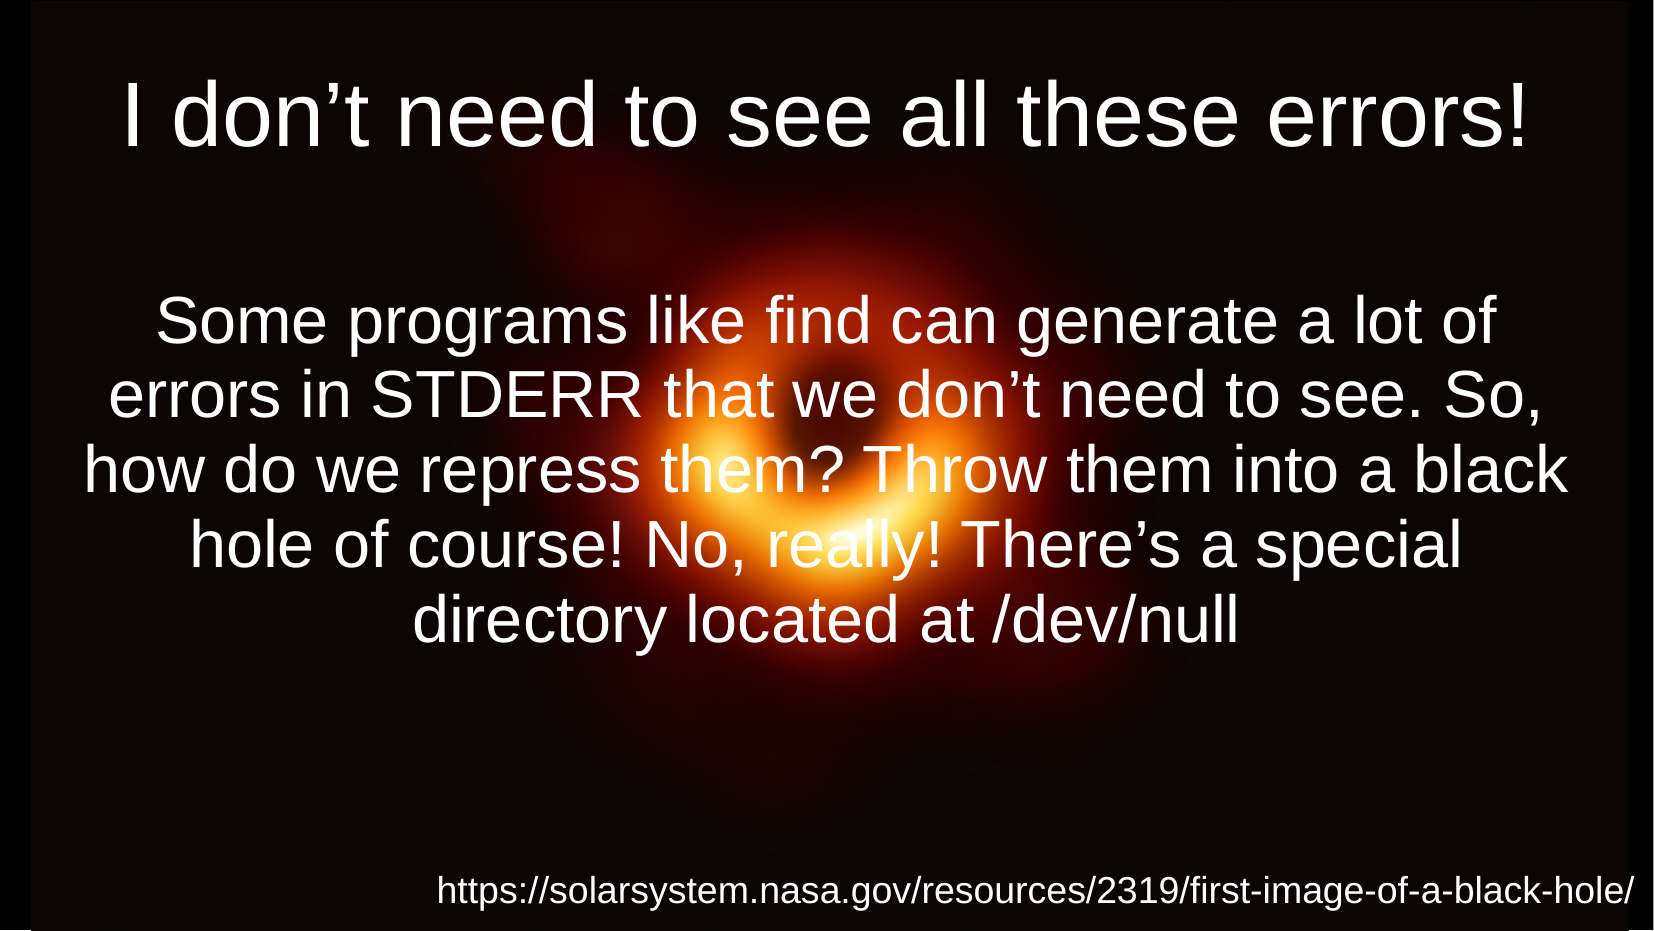

# I don’t need to see all these errors!
Some programs like find can generate a lot of errors in STDERR that we don’t need to see. So, how do we repress them? Throw them into a black hole of course! No, really! There’s a special directory located at /dev/null
https://solarsystem.nasa.gov/resources/2319/first-image-of-a-black-hole/